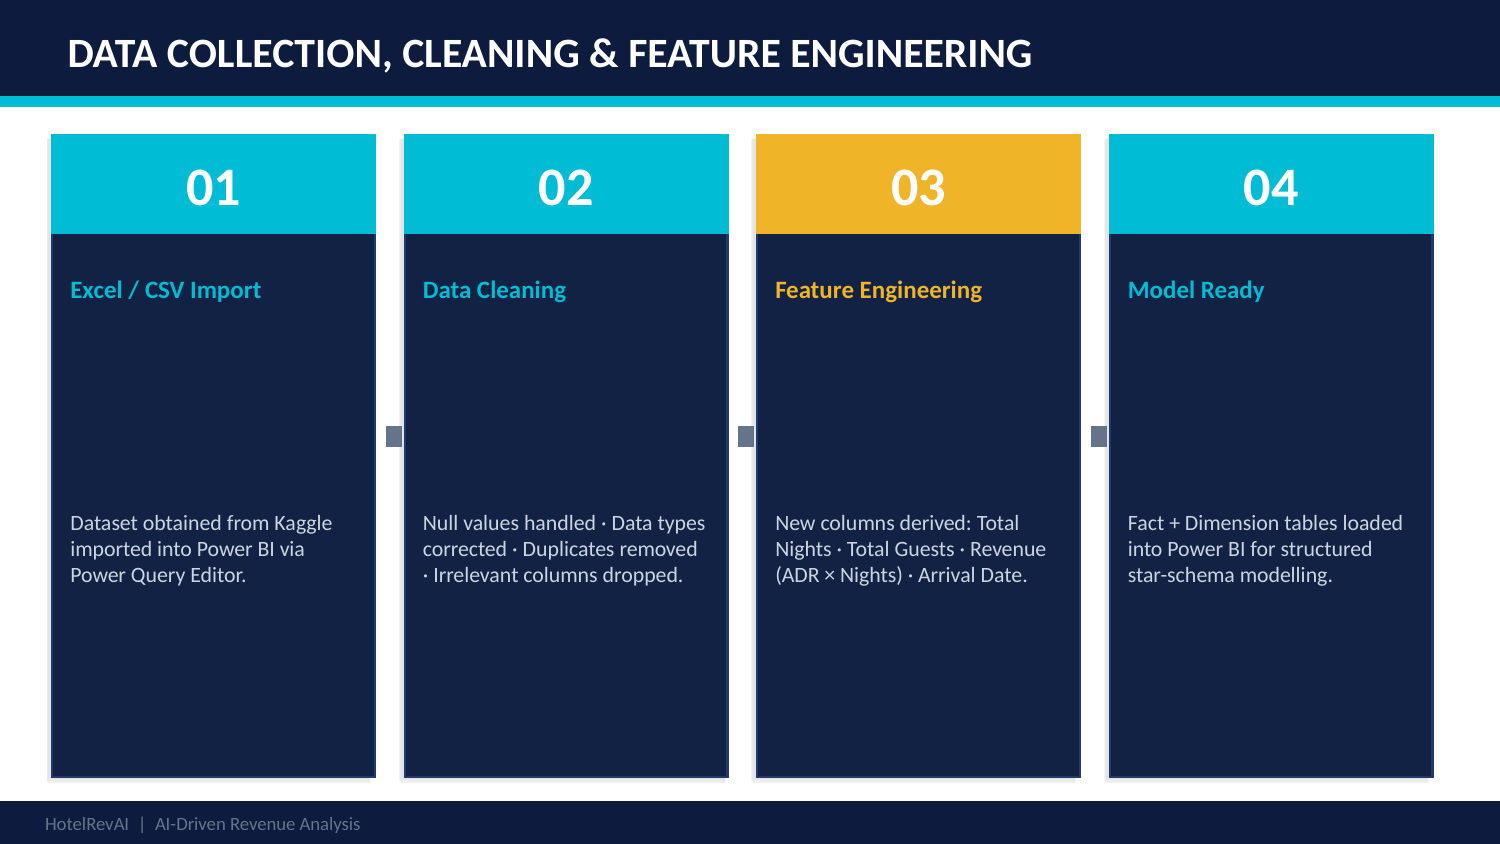

DATA COLLECTION, CLEANING & FEATURE ENGINEERING
01
02
03
04
Excel / CSV Import
Data Cleaning
Feature Engineering
Model Ready
Dataset obtained from Kaggle imported into Power BI via Power Query Editor.
Null values handled · Data types corrected · Duplicates removed · Irrelevant columns dropped.
New columns derived: Total Nights · Total Guests · Revenue (ADR × Nights) · Arrival Date.
Fact + Dimension tables loaded into Power BI for structured star-schema modelling.
HotelRevAI | AI-Driven Revenue Analysis